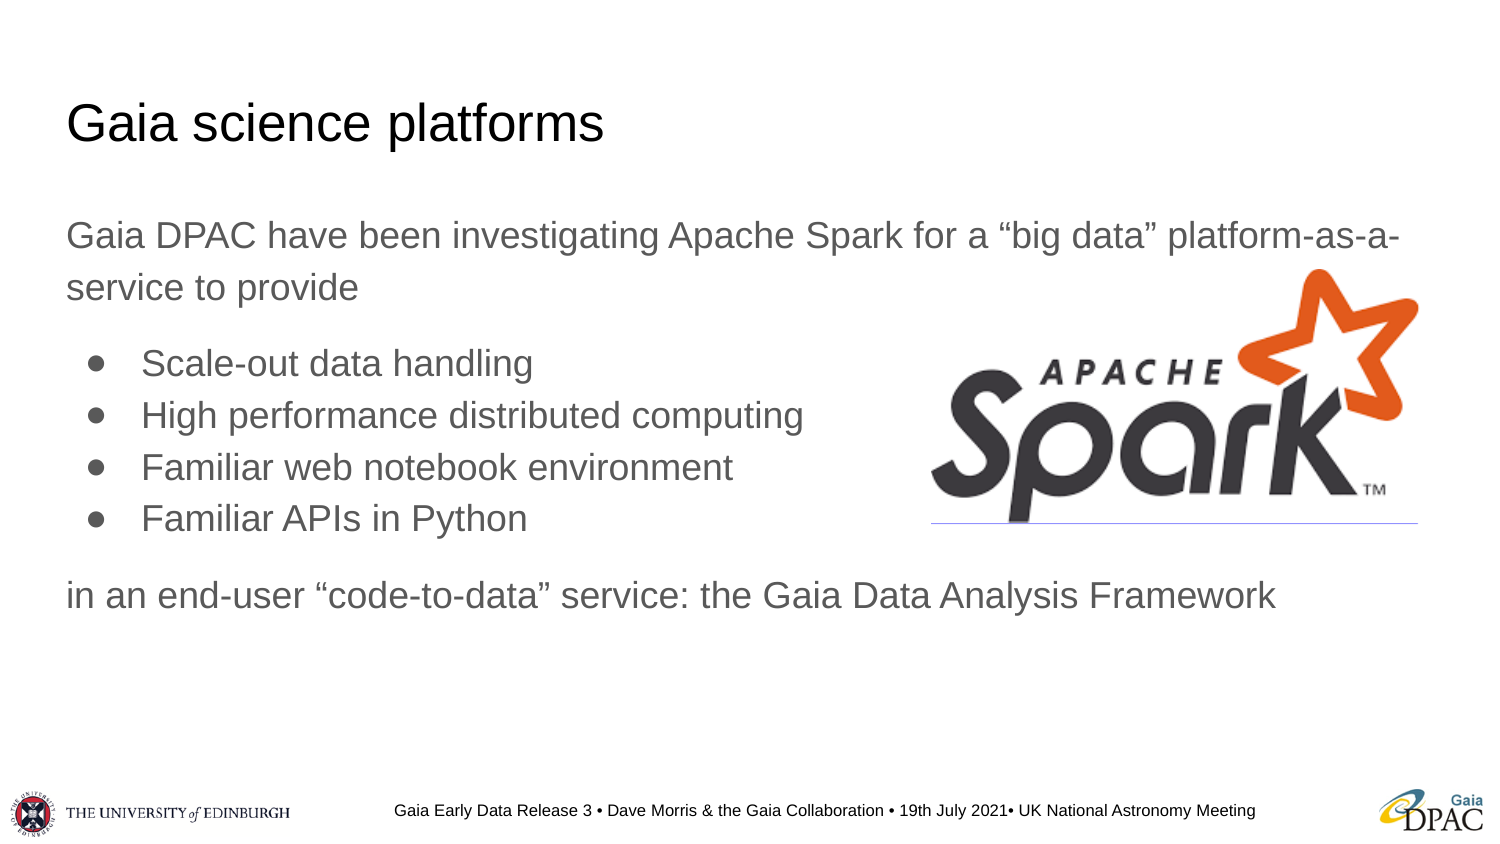

# Gaia science platforms
Gaia DPAC have been investigating Apache Spark for a “big data” platform-as-a-service to provide
Scale-out data handling
High performance distributed computing
Familiar web notebook environment
Familiar APIs in Python
in an end-user “code-to-data” service: the Gaia Data Analysis Framework
Gaia Early Data Release 3 • Dave Morris & the Gaia Collaboration • 19th July 2021• UK National Astronomy Meeting